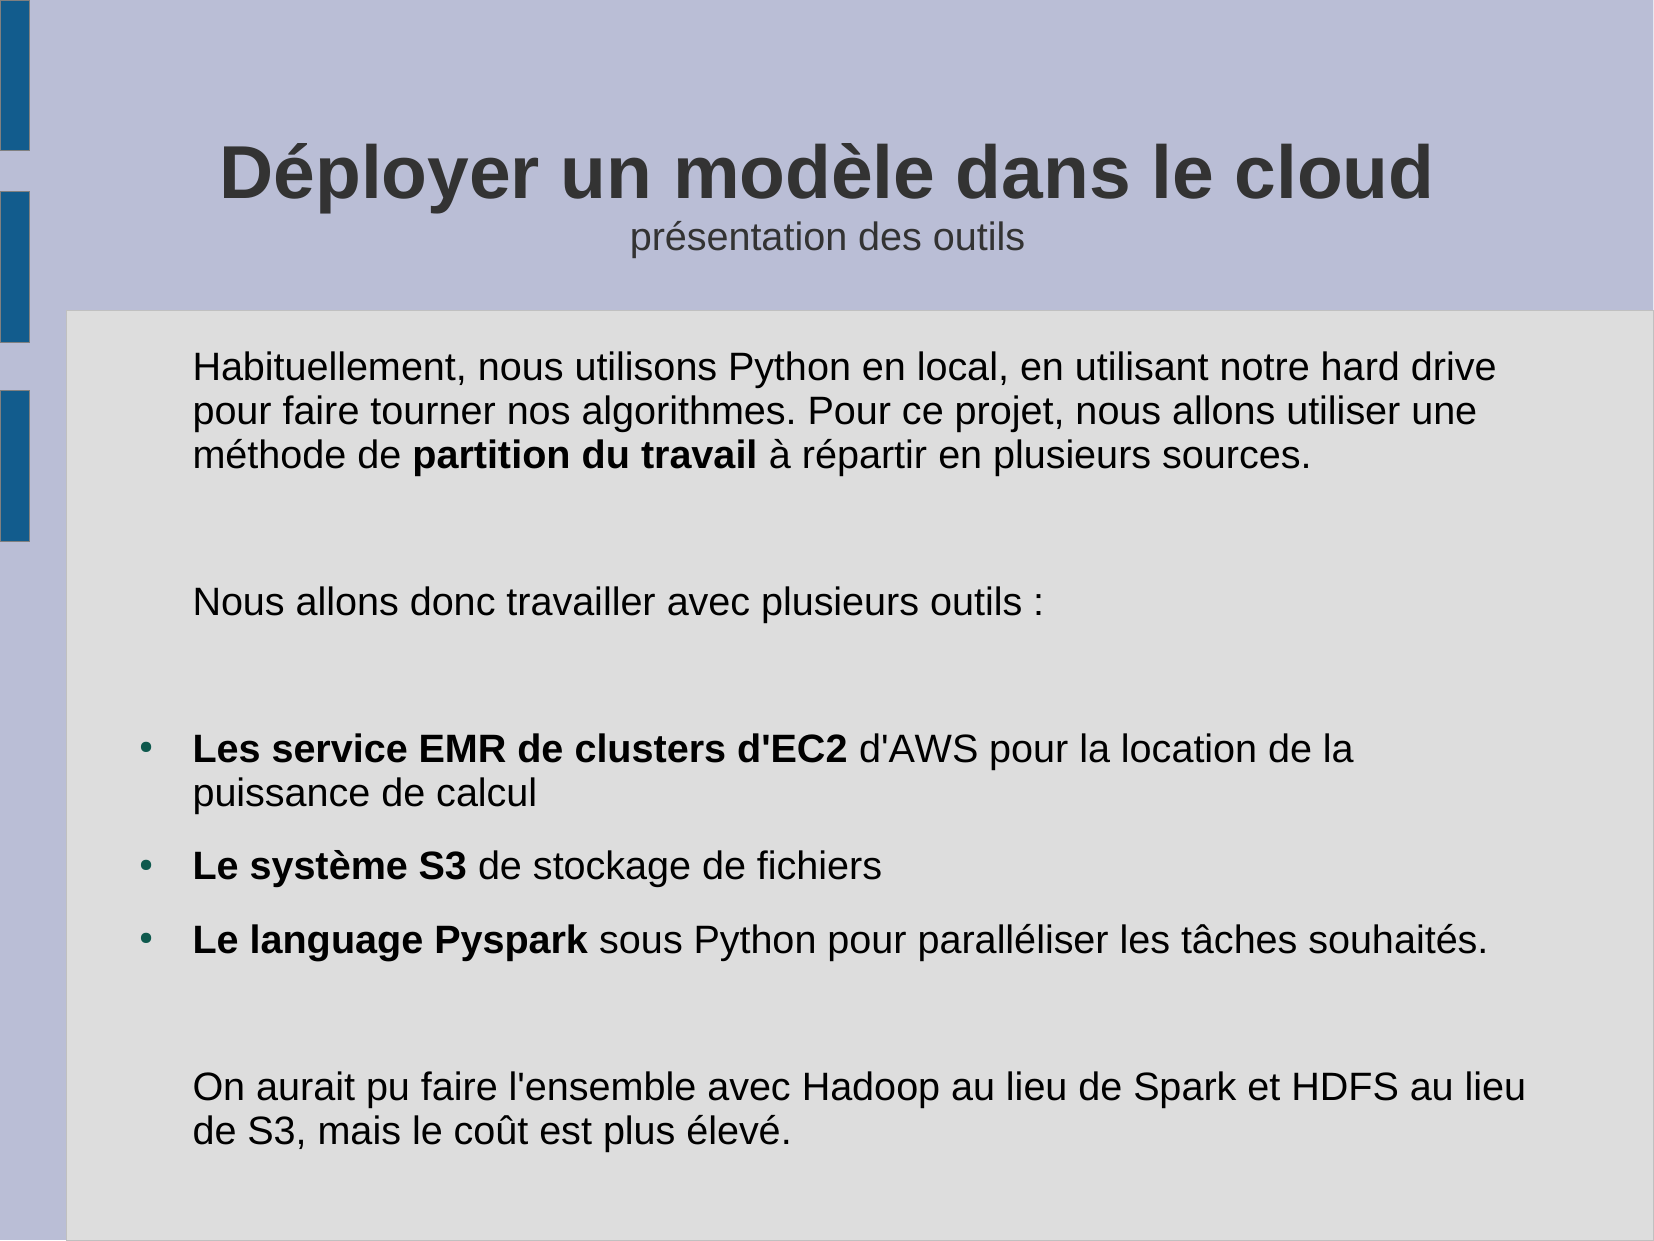

# Déployer un modèle dans le cloud présentation des outils
Habituellement, nous utilisons Python en local, en utilisant notre hard drive pour faire tourner nos algorithmes. Pour ce projet, nous allons utiliser une méthode de partition du travail à répartir en plusieurs sources.
Nous allons donc travailler avec plusieurs outils :
Les service EMR de clusters d'EC2 d'AWS pour la location de la puissance de calcul
Le système S3 de stockage de fichiers
Le language Pyspark sous Python pour paralléliser les tâches souhaités.
On aurait pu faire l'ensemble avec Hadoop au lieu de Spark et HDFS au lieu de S3, mais le coût est plus élevé.